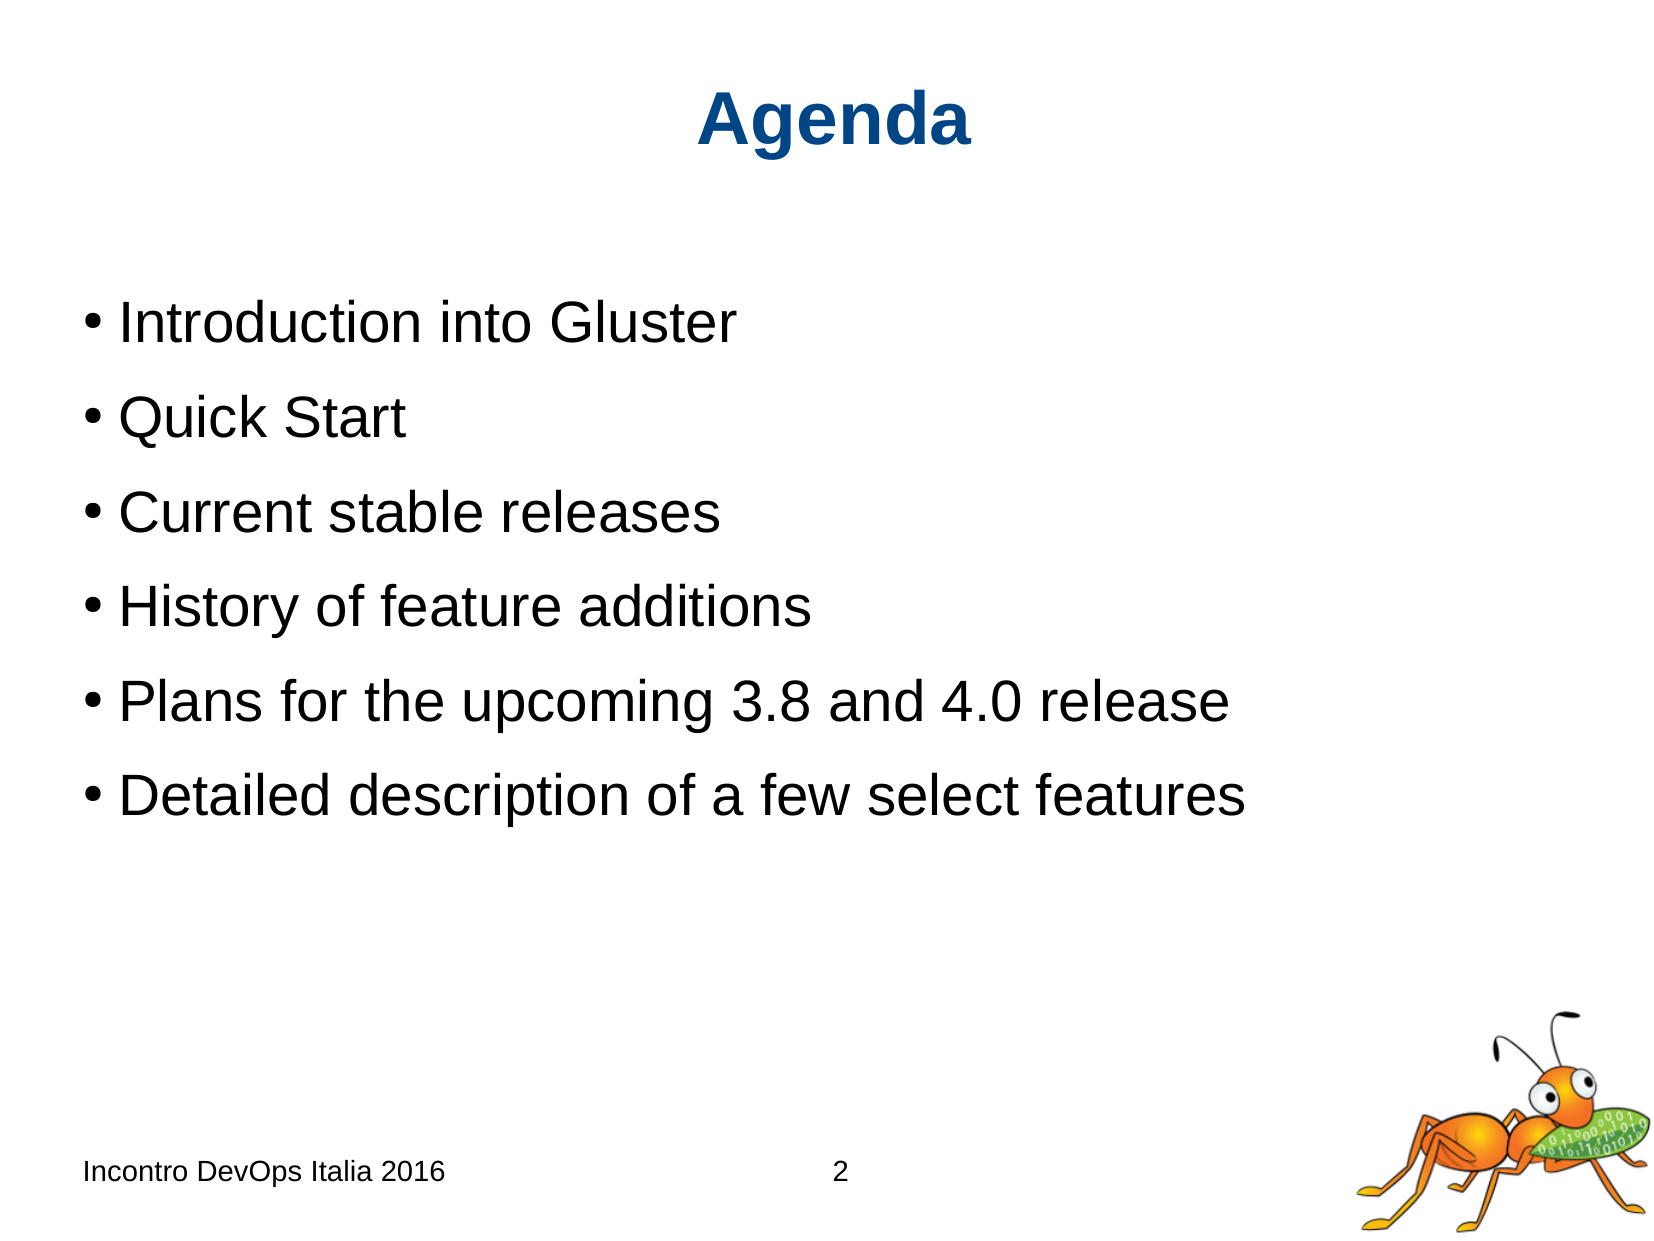

Agenda
# Introduction into Gluster
Quick Start
Current stable releases
History of feature additions
Plans for the upcoming 3.8 and 4.0 release
Detailed description of a few select features
FOSDEM, 31 January 2015
2